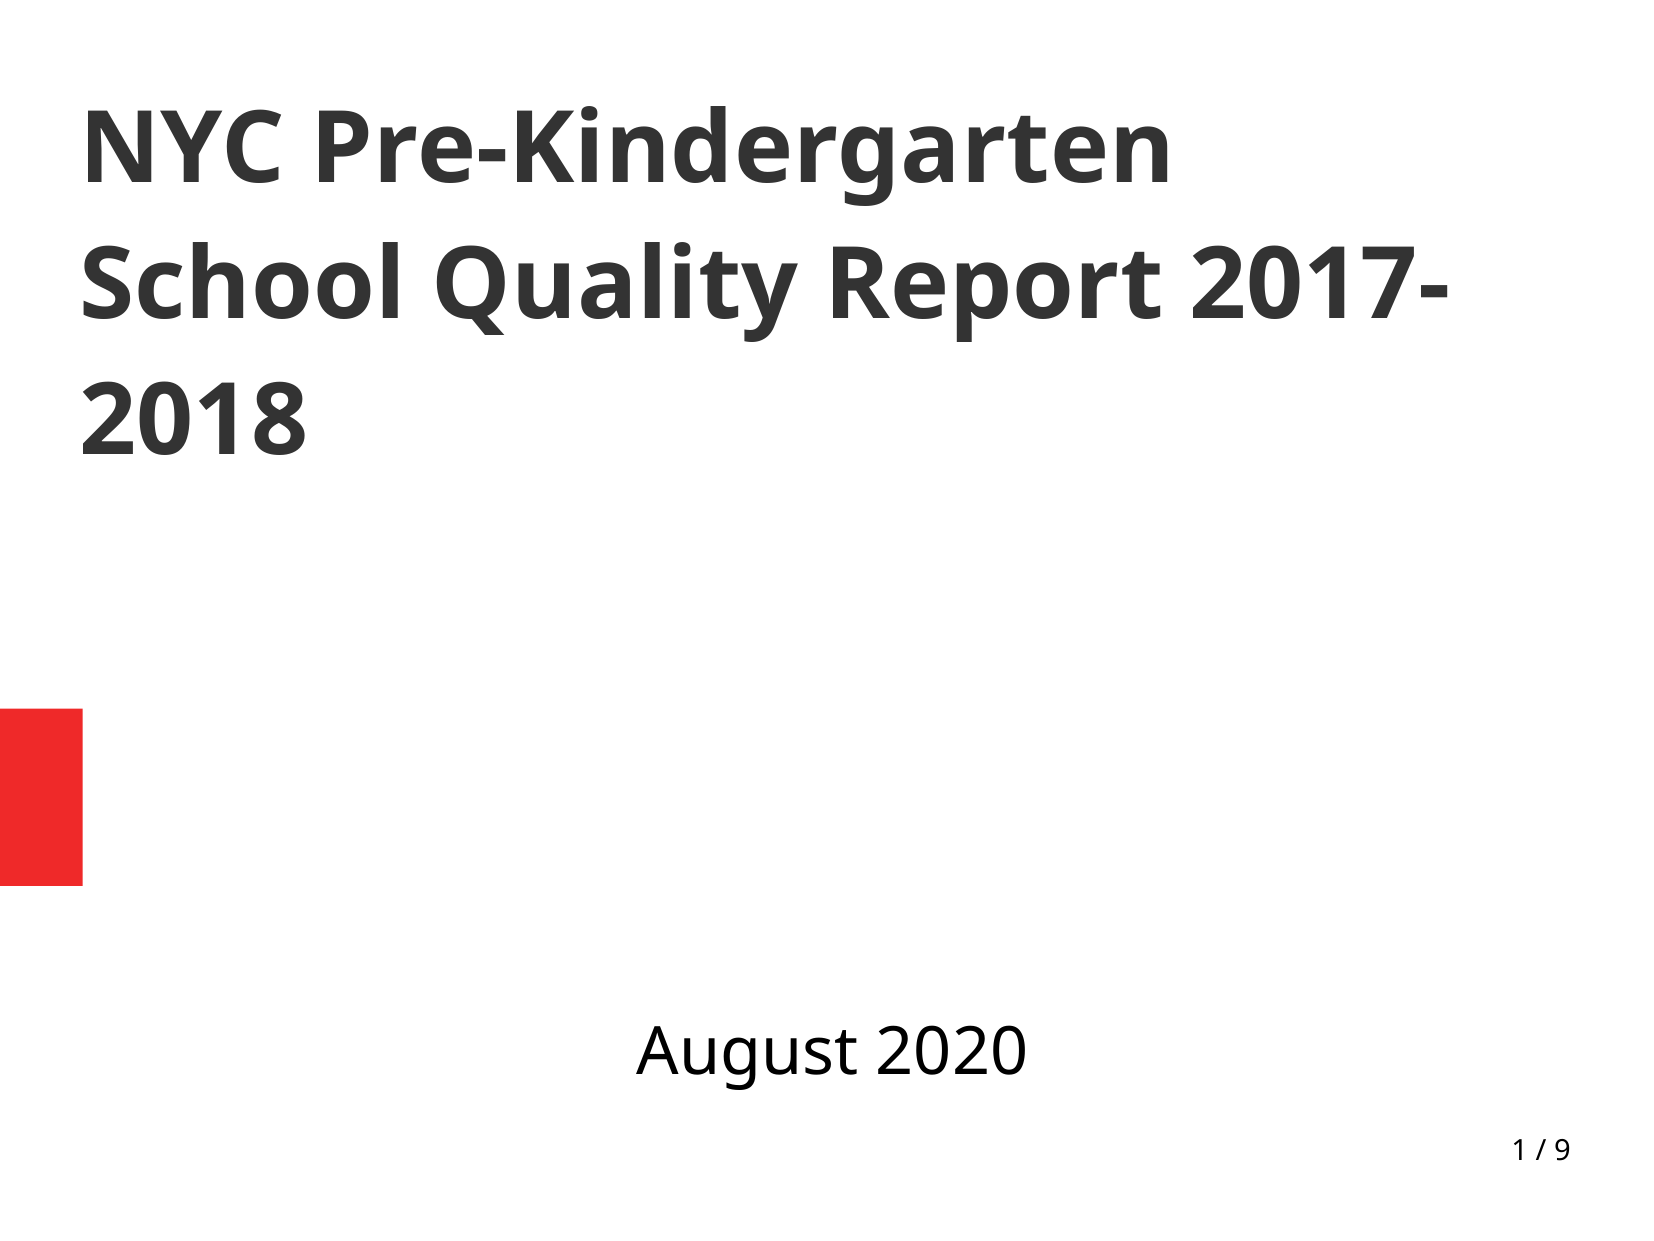

# NYC Pre-Kindergarten School Quality Report 2017-2018
August 2020
1